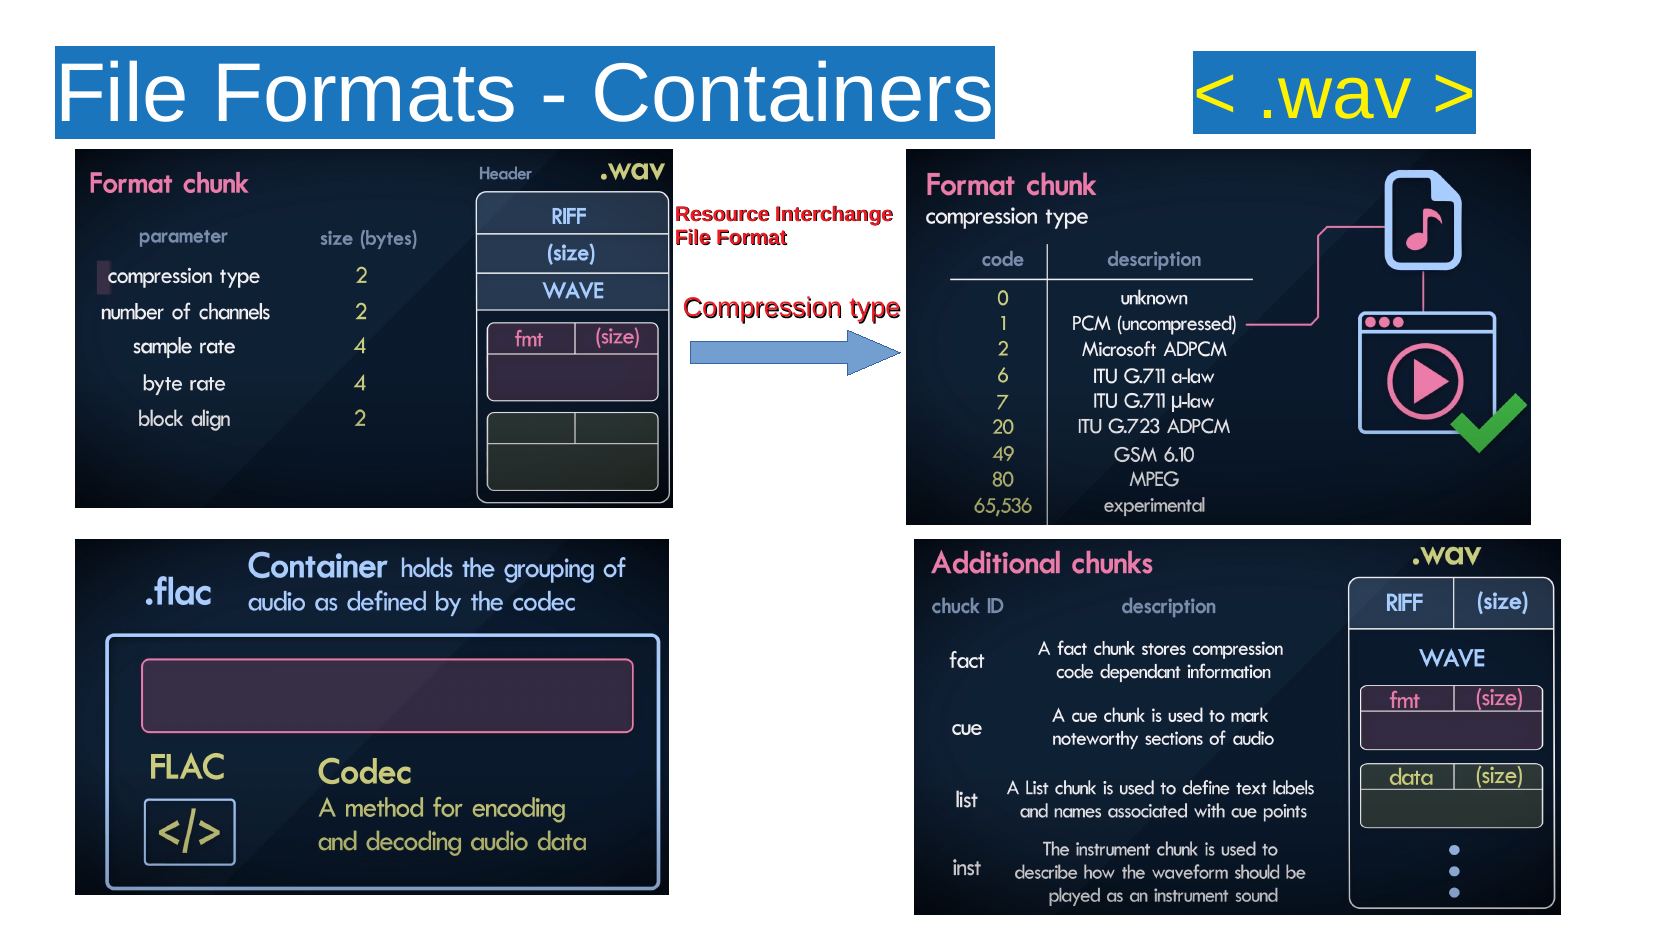

< .wav >
# File Formats - Containers
Resource Interchange
File Format
Compression type